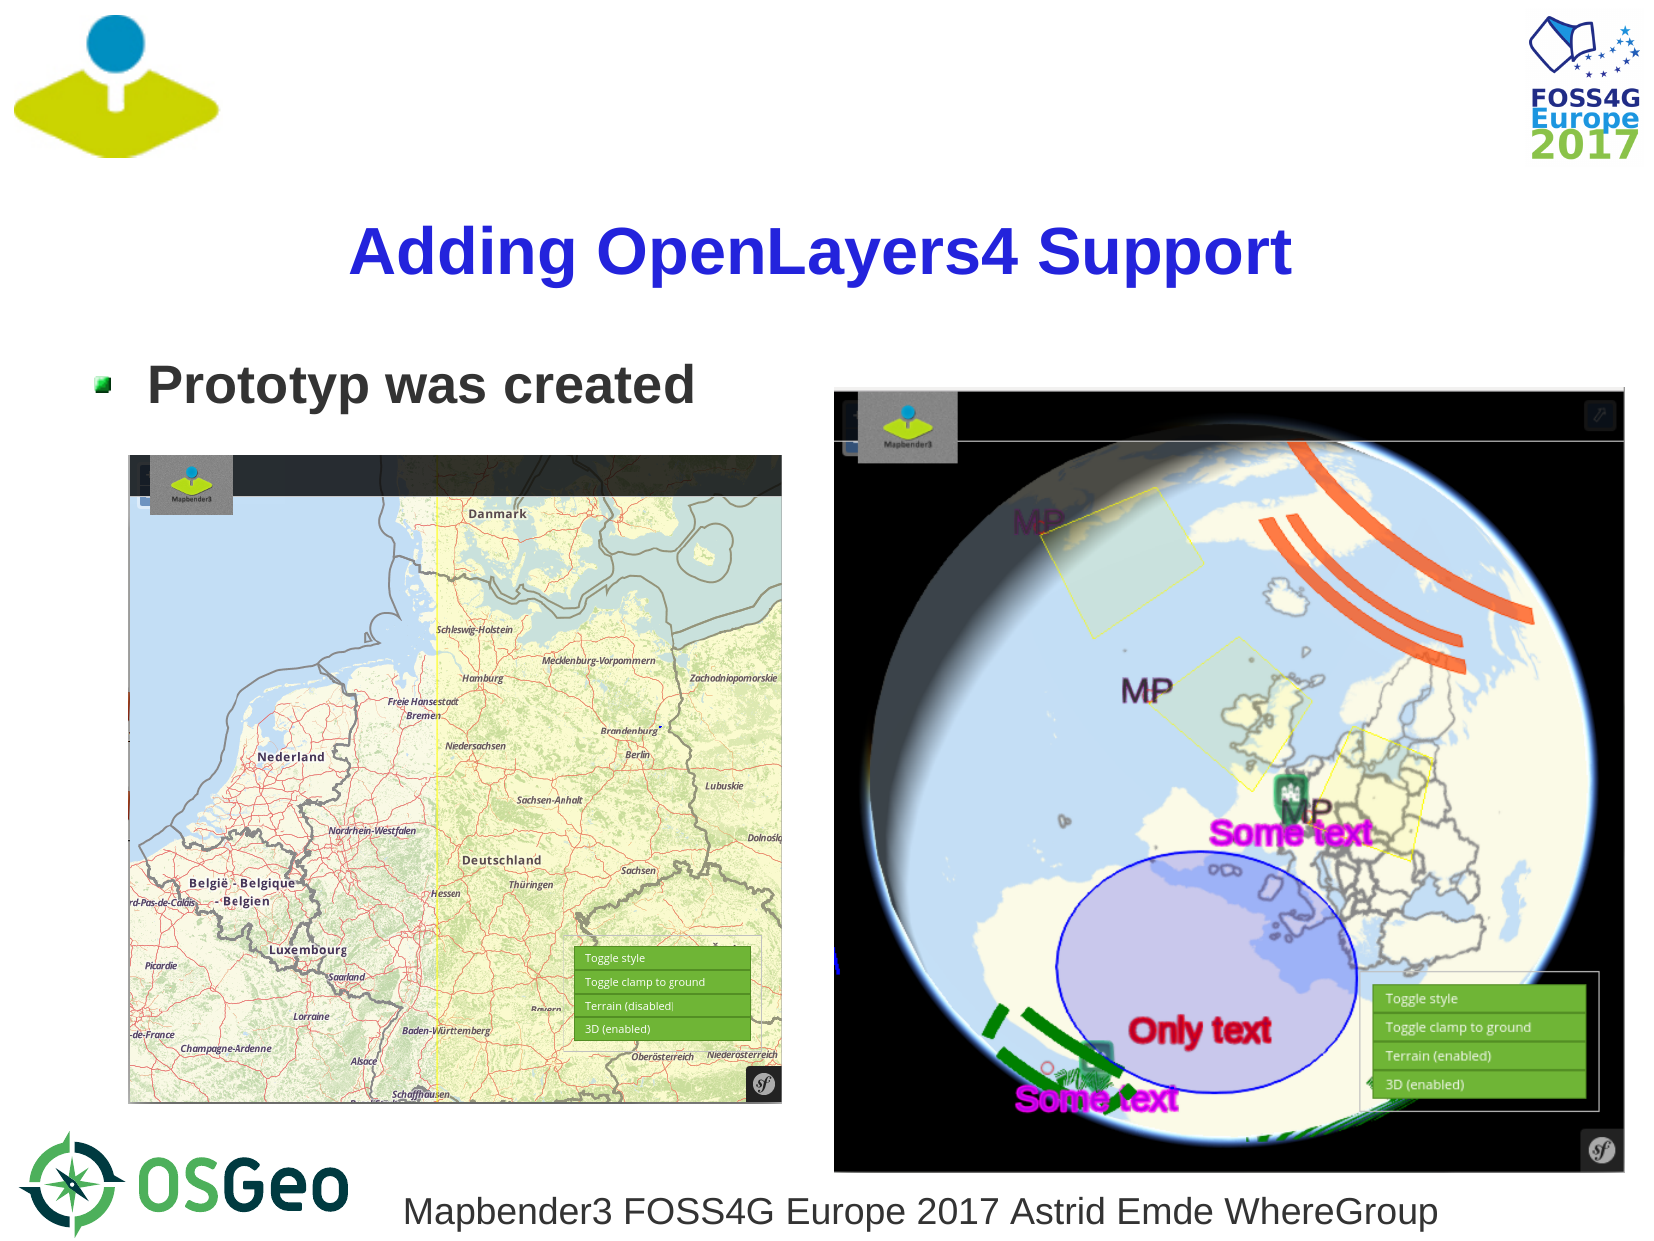

# Adding OpenLayers4 Support
Prototyp was created